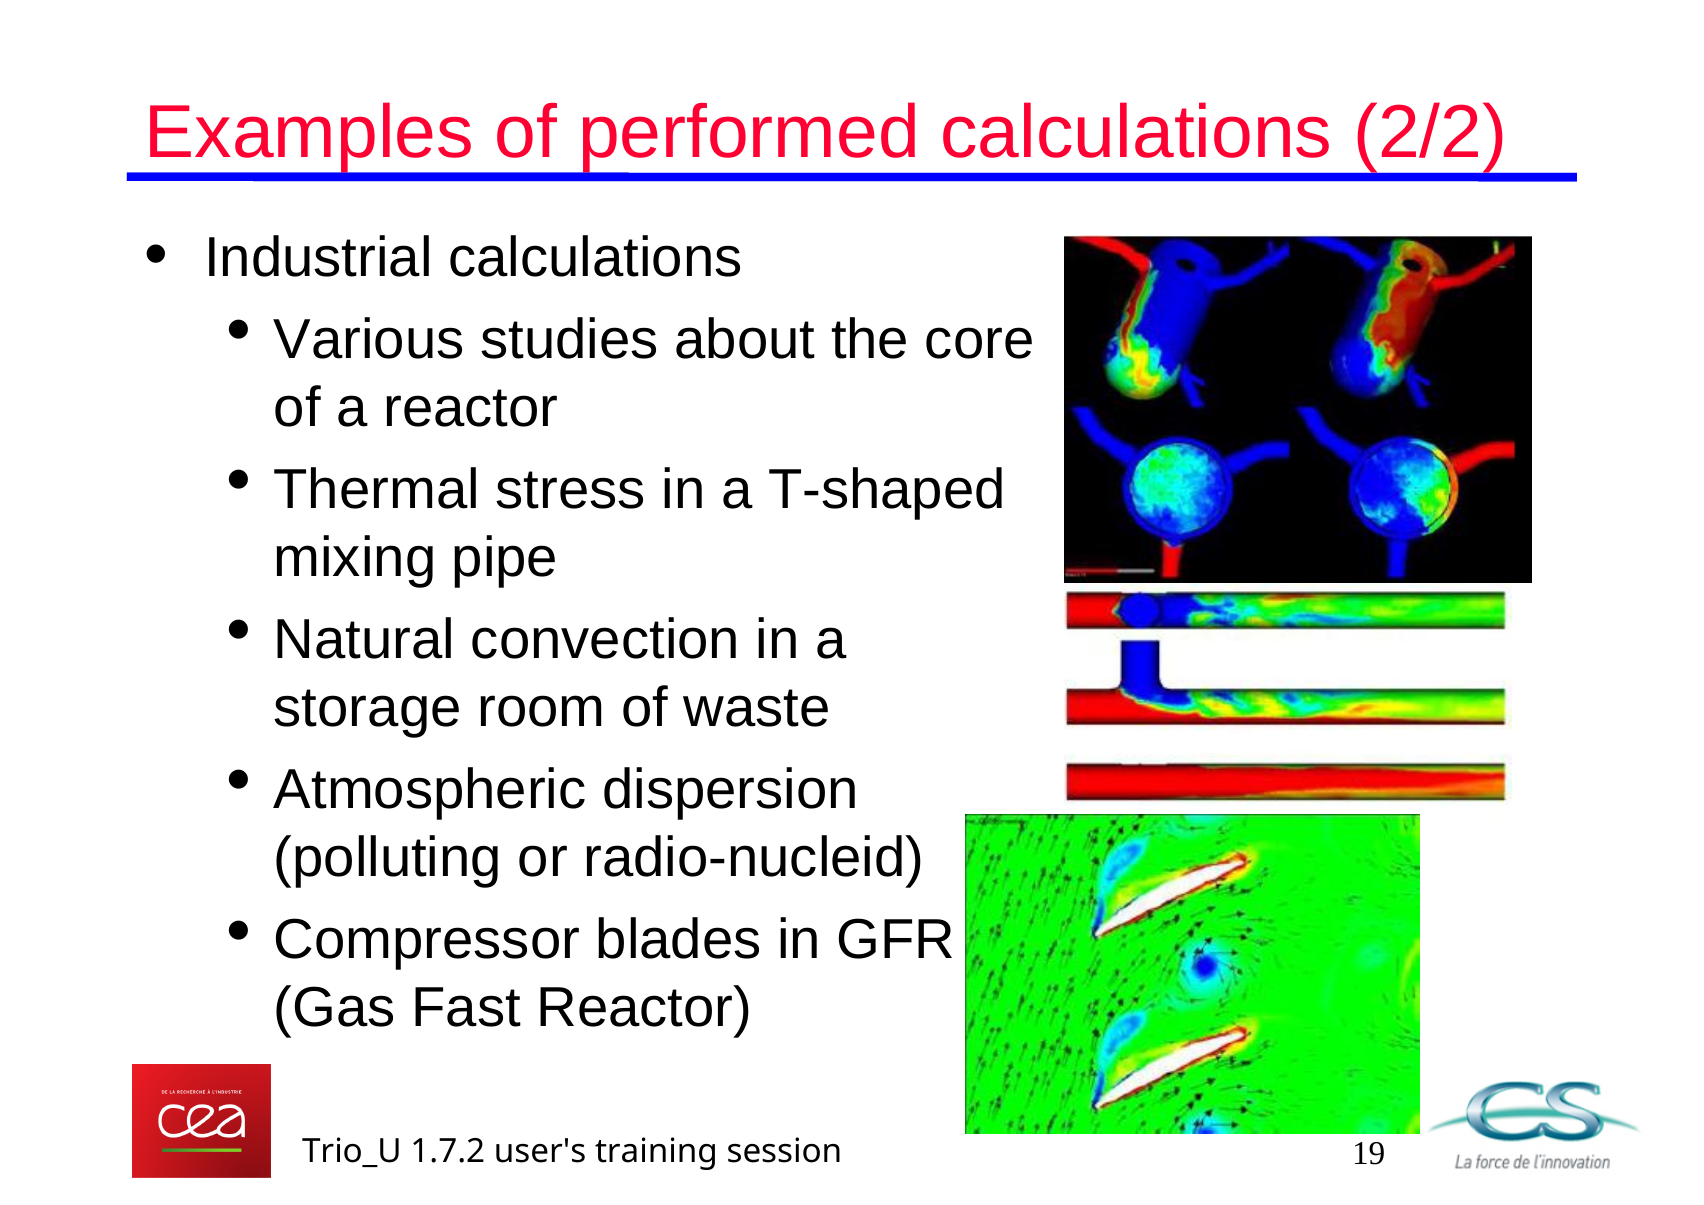

Examples of performed calculations (2/2)
# Industrial calculations
Various studies about the core of a reactor
Thermal stress in a T-shaped mixing pipe
Natural convection in a storage room of waste
Atmospheric dispersion (polluting or radio-nucleid)
Compressor blades in GFR (Gas Fast Reactor)
Trio_U 1.7.2 user's training session
19